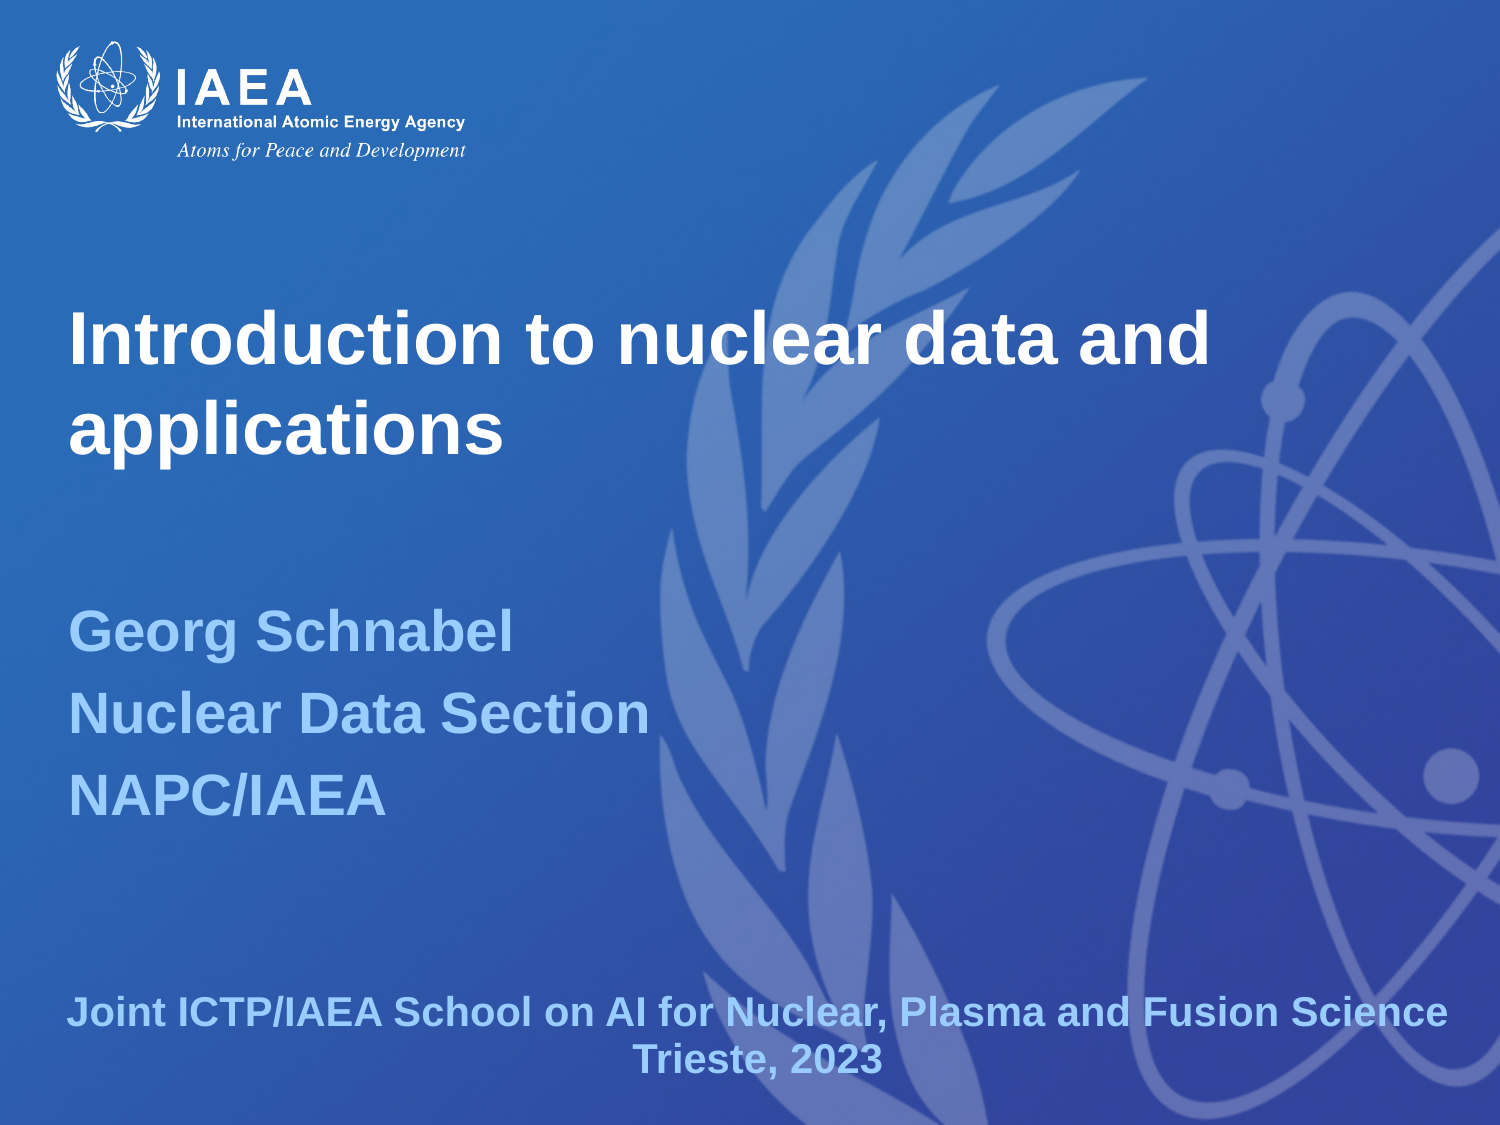

# Introduction to nuclear data and applications
Georg Schnabel
Nuclear Data Section
NAPC/IAEA
Joint ICTP/IAEA School on AI for Nuclear, Plasma and Fusion Science
Trieste, 2023